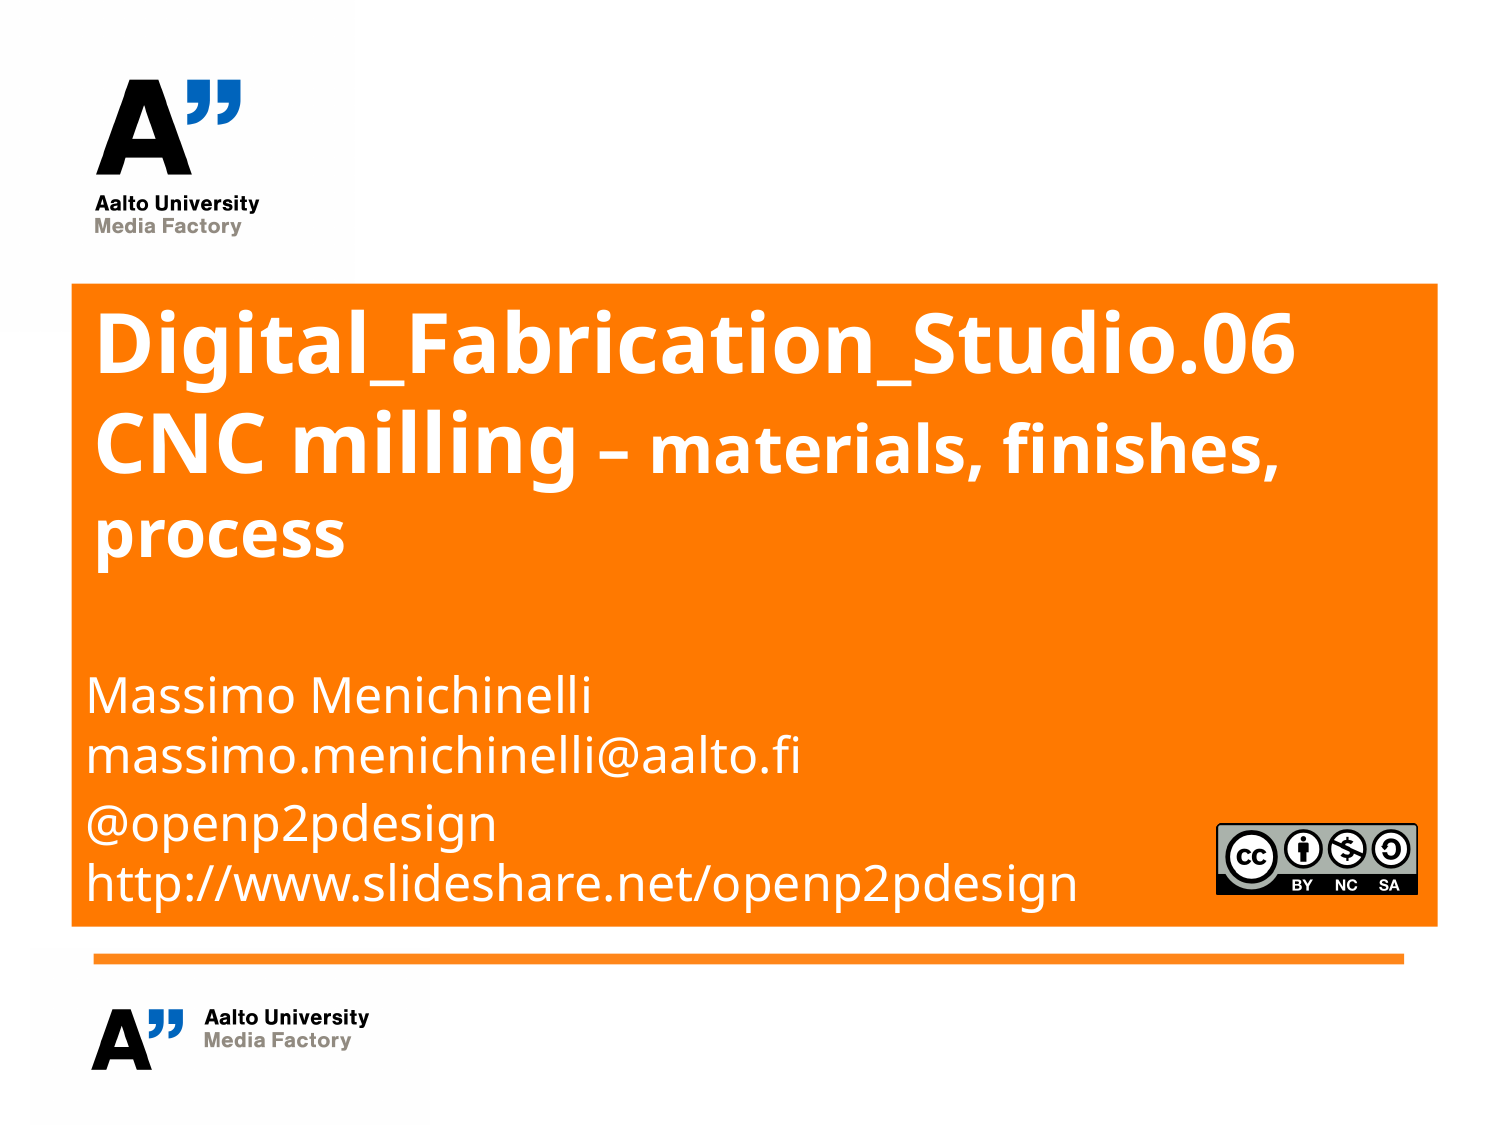

#
Digital_Fabrication_Studio.06
CNC milling – materials, finishes, process
Massimo Menichinelli
massimo.menichinelli@aalto.fi
@openp2pdesign
http://www.slideshare.net/openp2pdesign